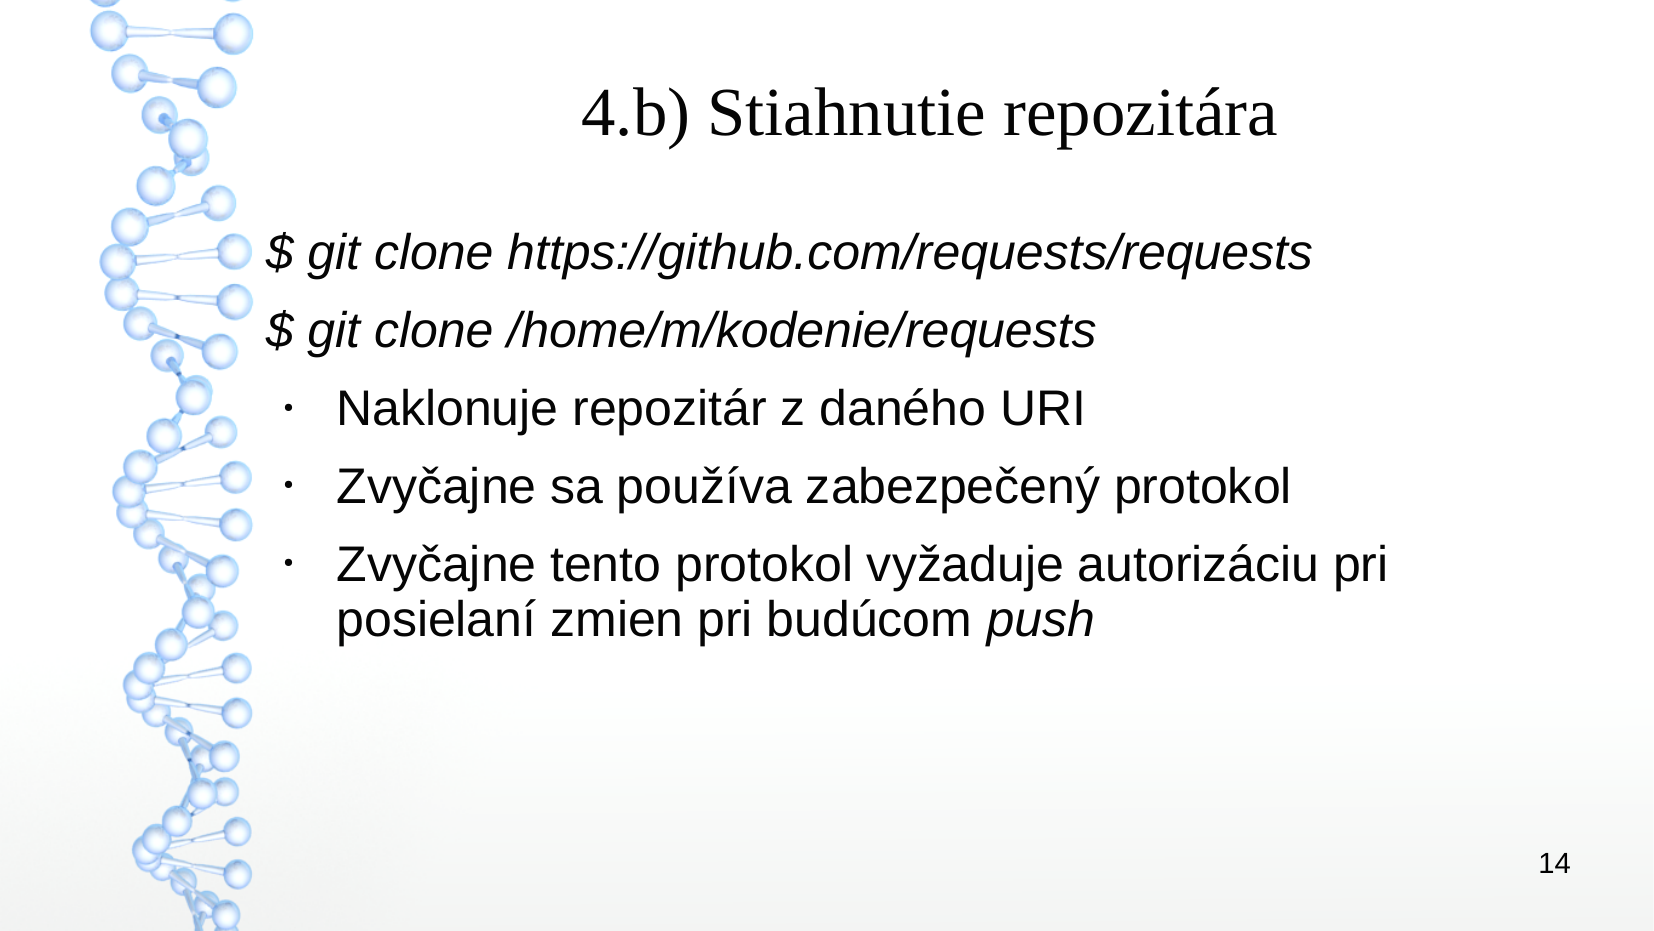

# 4.b) Stiahnutie repozitára
$ git clone https://github.com/requests/requests
$ git clone /home/m/kodenie/requests
Naklonuje repozitár z daného URI
Zvyčajne sa používa zabezpečený protokol
Zvyčajne tento protokol vyžaduje autorizáciu pri posielaní zmien pri budúcom push
14